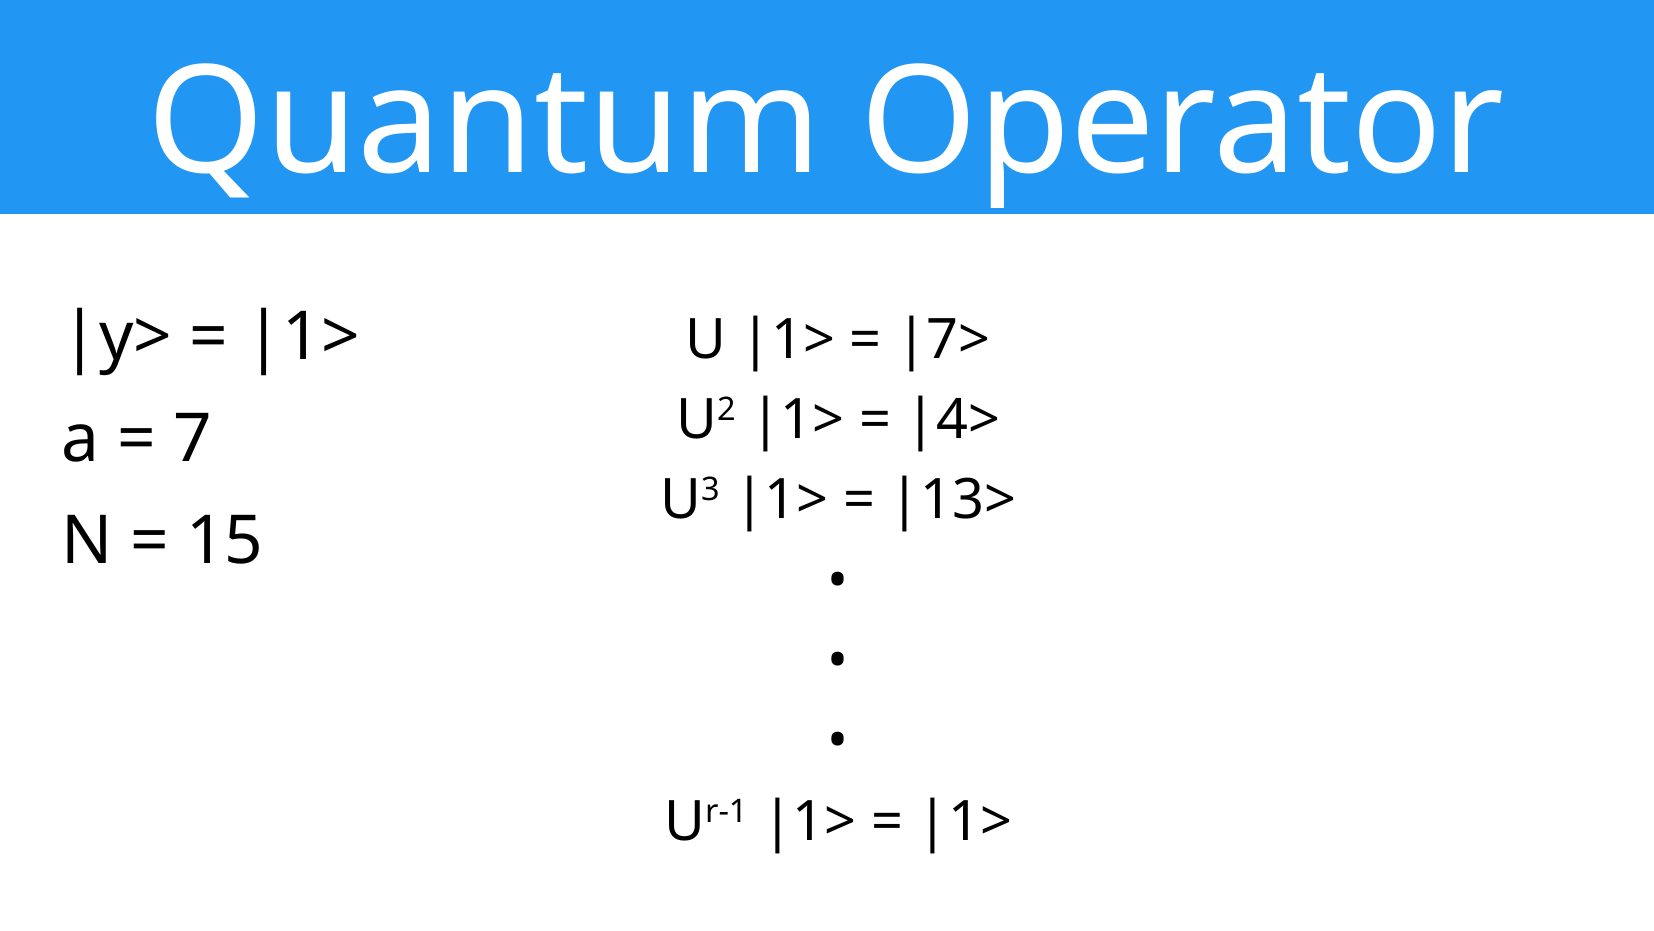

# Quantum Operator
U |1> = |7>
U2 |1> = |4>
U3 |1> = |13>
•
•
•
Ur-1 |1> = |1>
|y> = |1>
a = 7
N = 15